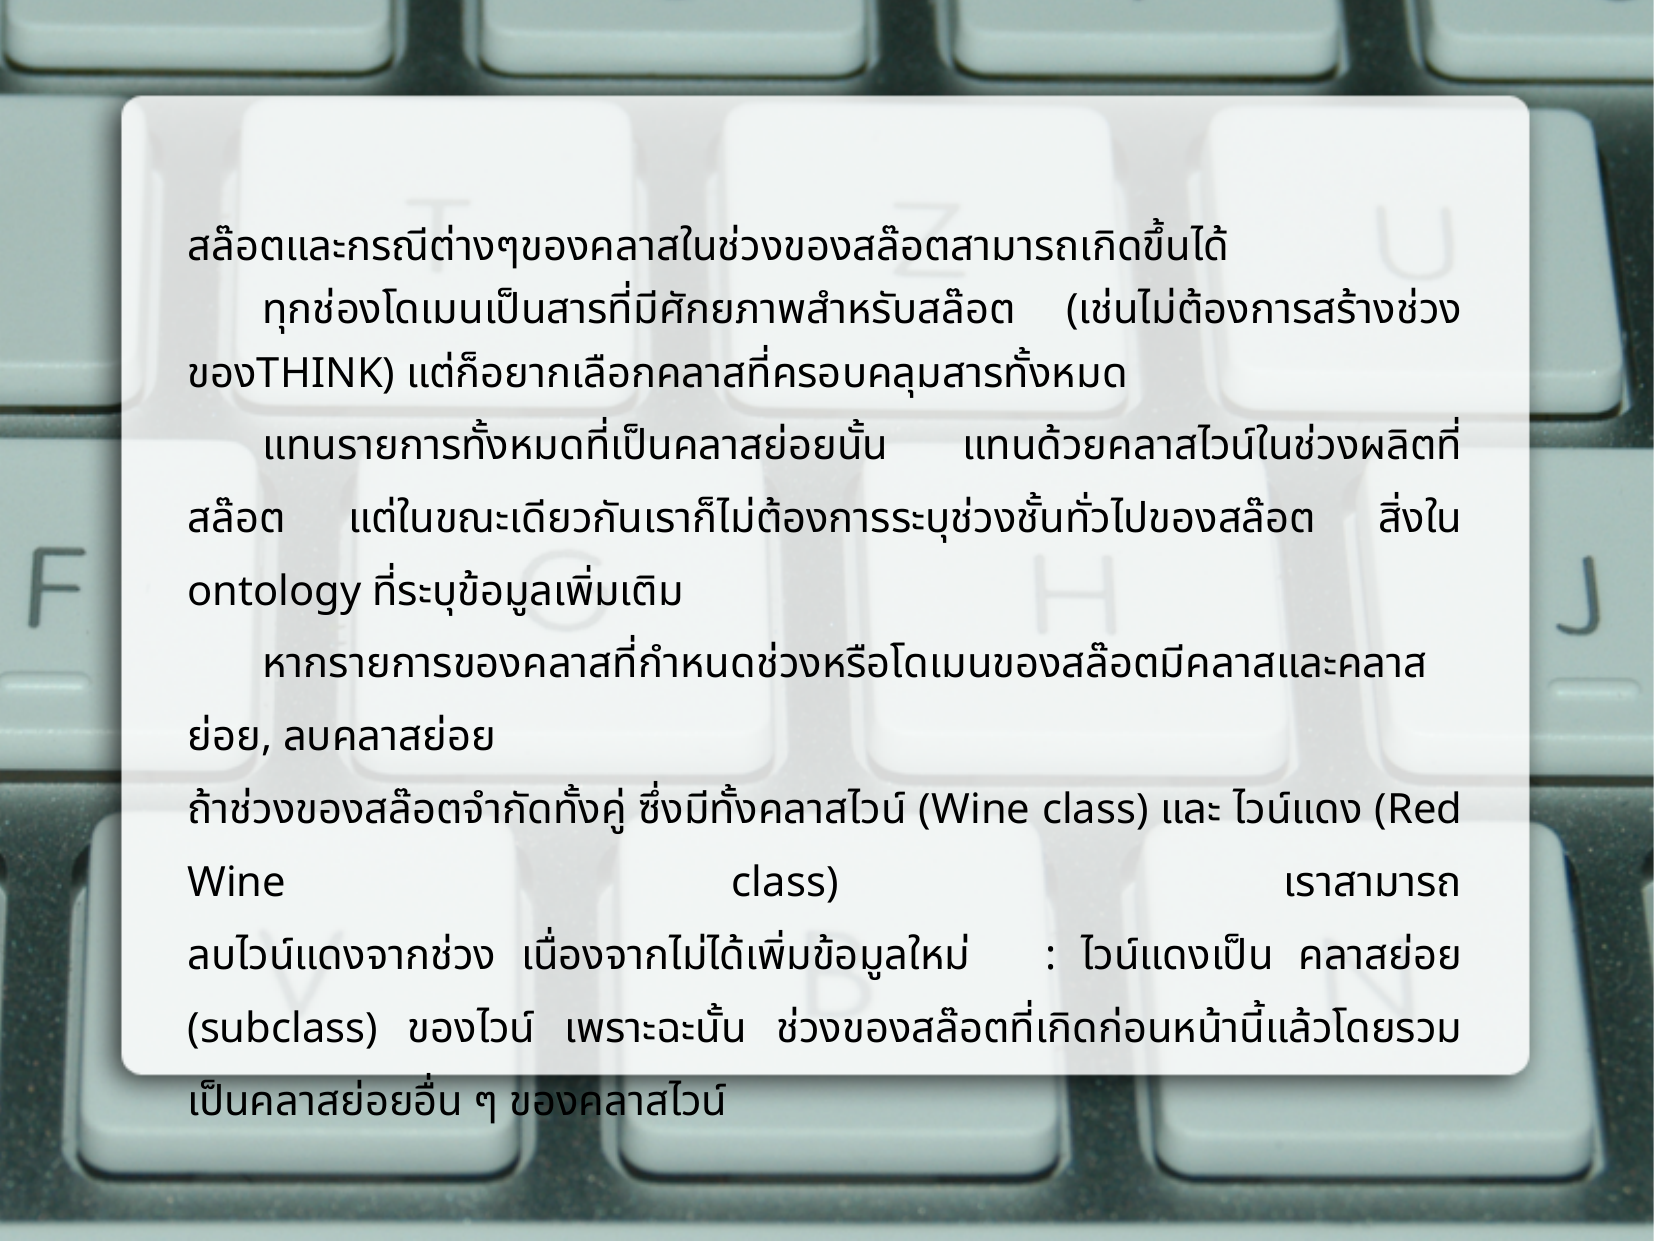

#
สล๊อตและกรณีต่างๆของคลาสในช่วงของสล๊อตสามารถเกิดขึ้นได้
ทุกช่องโดเมนเป็นสารที่มีศักยภาพสำหรับสล๊อต (เช่นไม่ต้องการสร้างช่วงของTHINK) แต่ก็อยากเลือกคลาสที่ครอบคลุมสารทั้งหมด
แทนรายการทั้งหมดที่เป็นคลาสย่อยนั้น แทนด้วยคลาสไวน์ในช่วงผลิตที่สล๊อต แต่ในขณะเดียวกันเราก็ไม่ต้องการระบุช่วงชั้นทั่วไปของสล๊อต สิ่งใน ontology ที่ระบุข้อมูลเพิ่มเติม
	หากรายการของคลาสที่กำหนดช่วงหรือโดเมนของสล๊อตมีคลาสและคลาสย่อย, ลบคลาสย่อย
ถ้าช่วงของสล๊อตจำกัดทั้งคู่ ซึ่งมีทั้งคลาสไวน์ (Wine class) และ ไวน์แดง (Red Wine class) เราสามารถ
ลบไวน์แดงจากช่วง เนื่องจากไม่ได้เพิ่มข้อมูลใหม่ : ไวน์แดงเป็น คลาสย่อย (subclass) ของไวน์ เพราะฉะนั้น ช่วงของสล๊อตที่เกิดก่อนหน้านี้แล้วโดยรวมเป็นคลาสย่อยอื่น ๆ ของคลาสไวน์